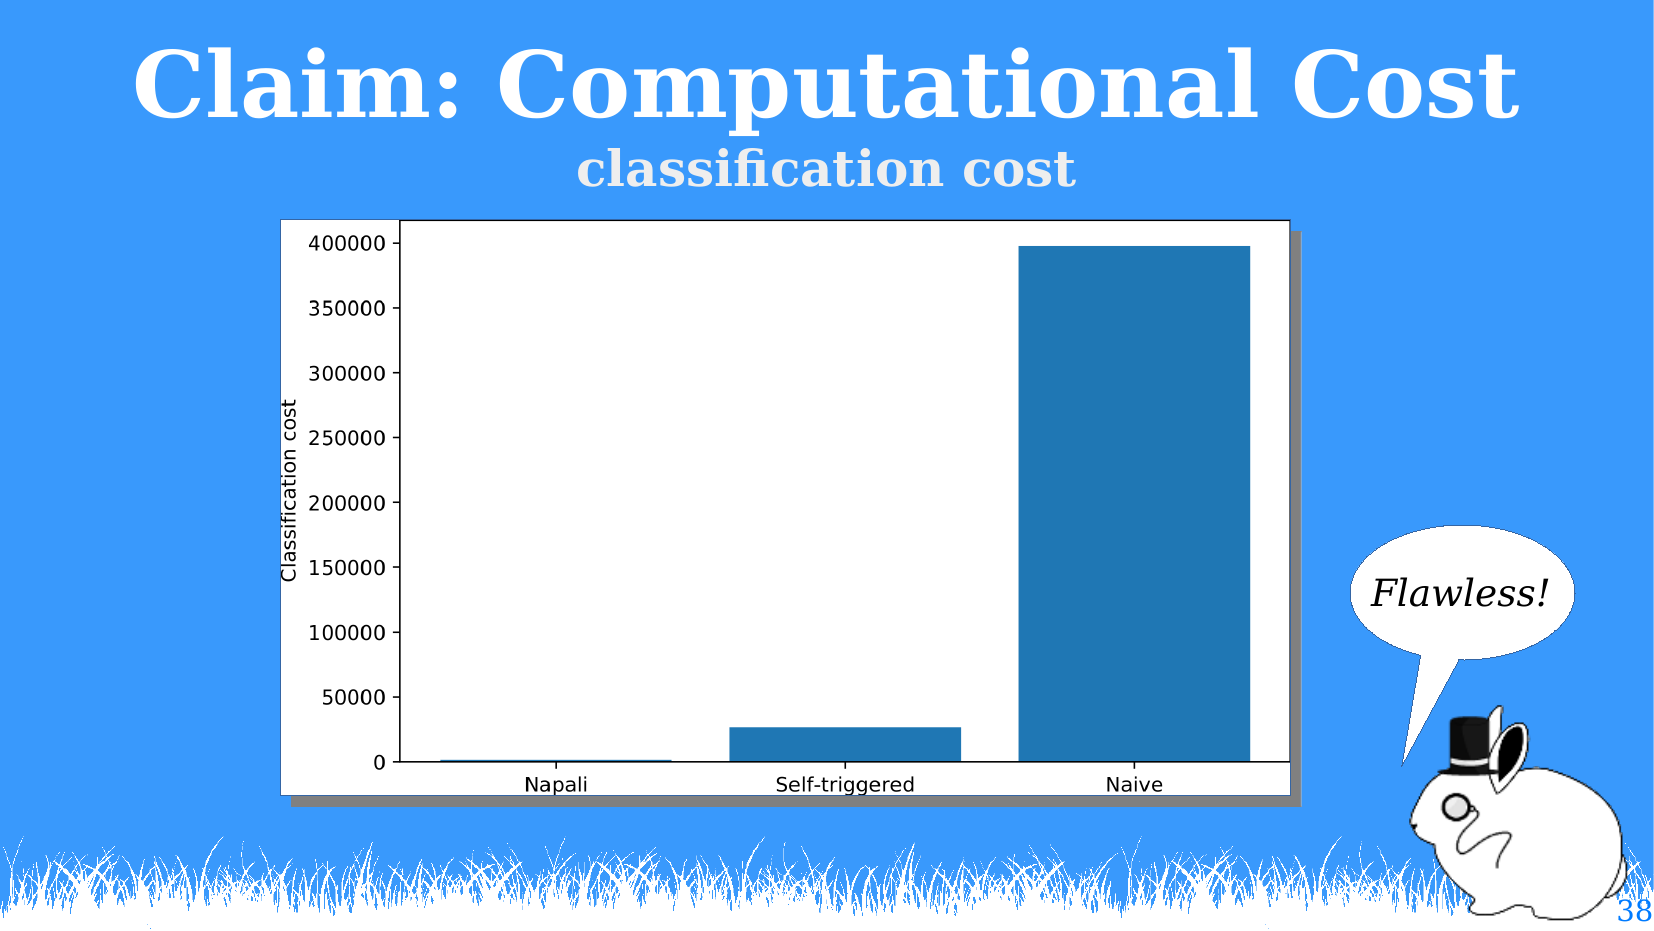

# Claim: Computational Cost classification cost
Flawless!
38